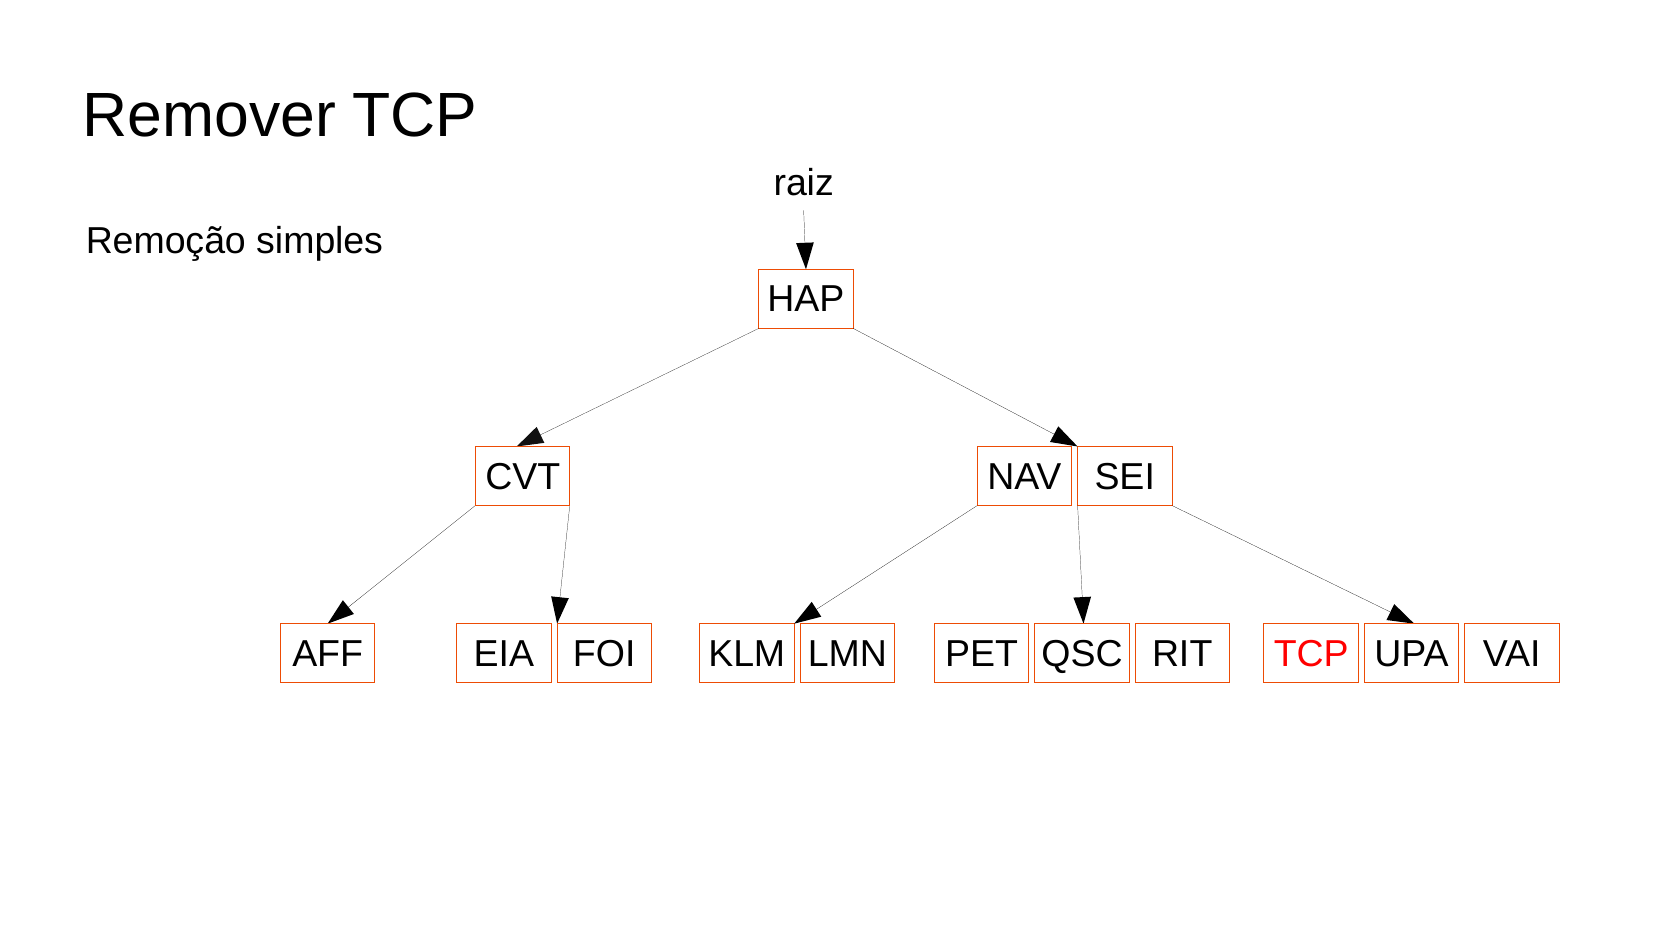

# Remover TCP
raiz
Remoção simples
HAP
 EIA
 CVT
NAV
SEI
AFF
EIA
FOI
FOI
 KLM
LMN
 PET
QSC
RIT
TCP
UPA
VAI